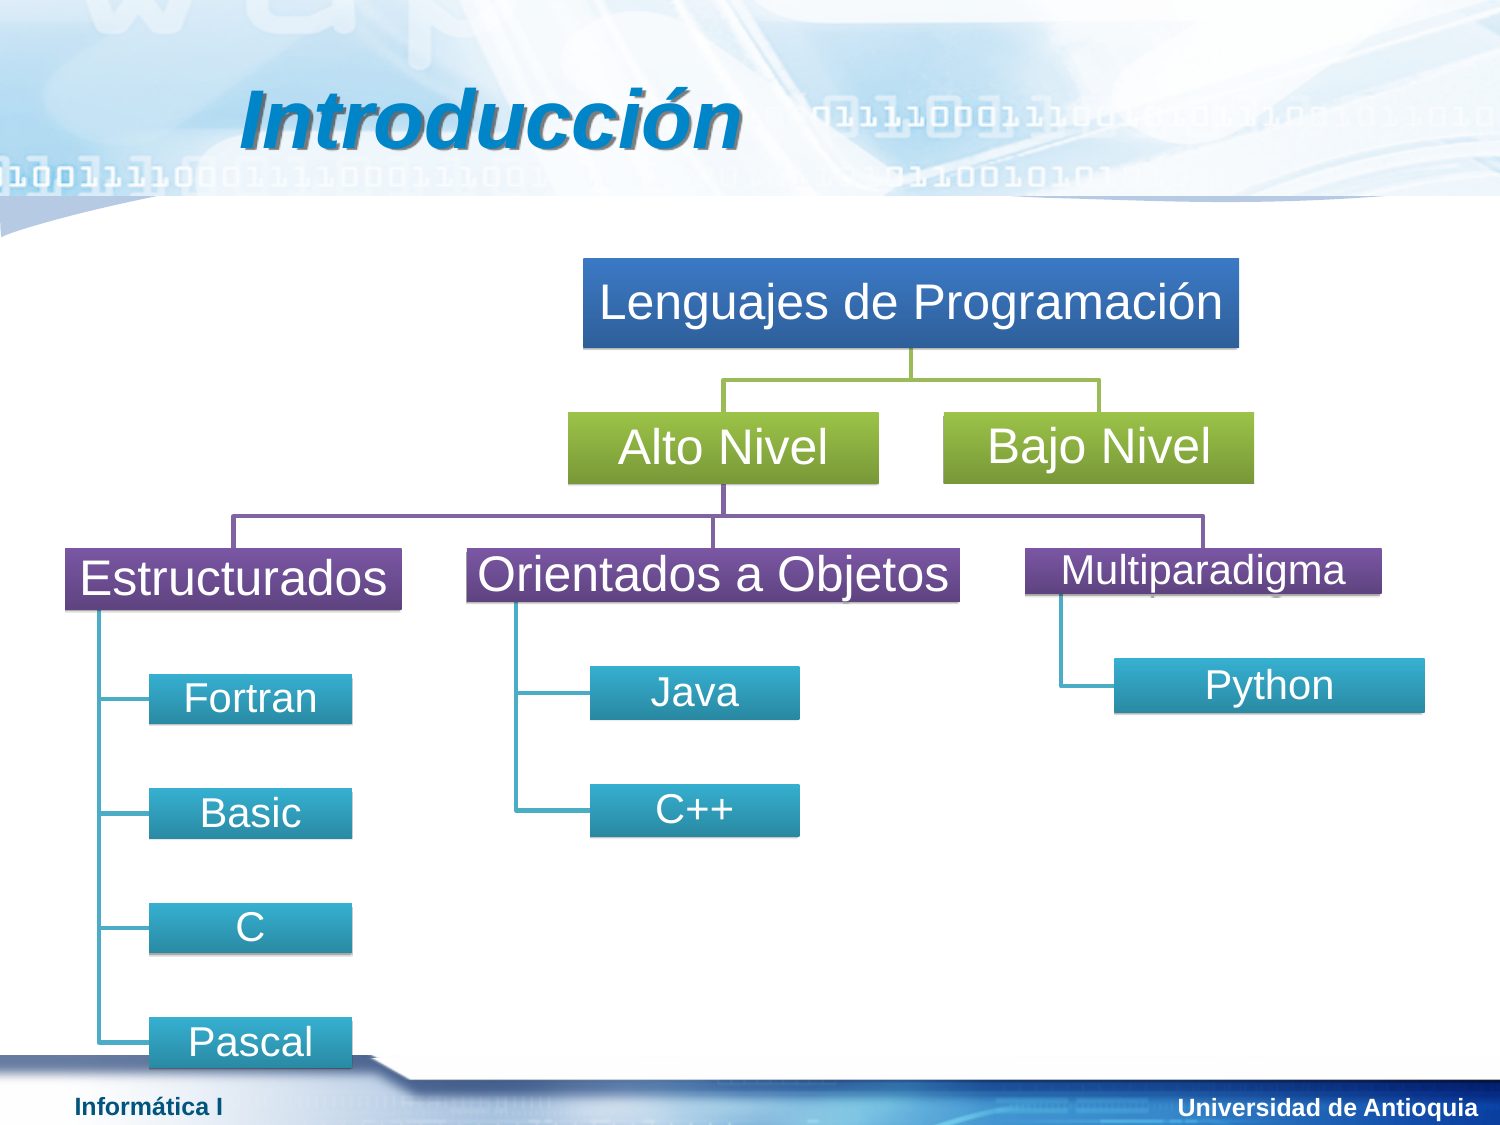

# Introducción
Lenguajes de Programación
Alto Nivel
Bajo Nivel
Estructurados
Orientados a Objetos
Multiparadigma
Python
Java
Fortran
C++
Basic
C
Pascal